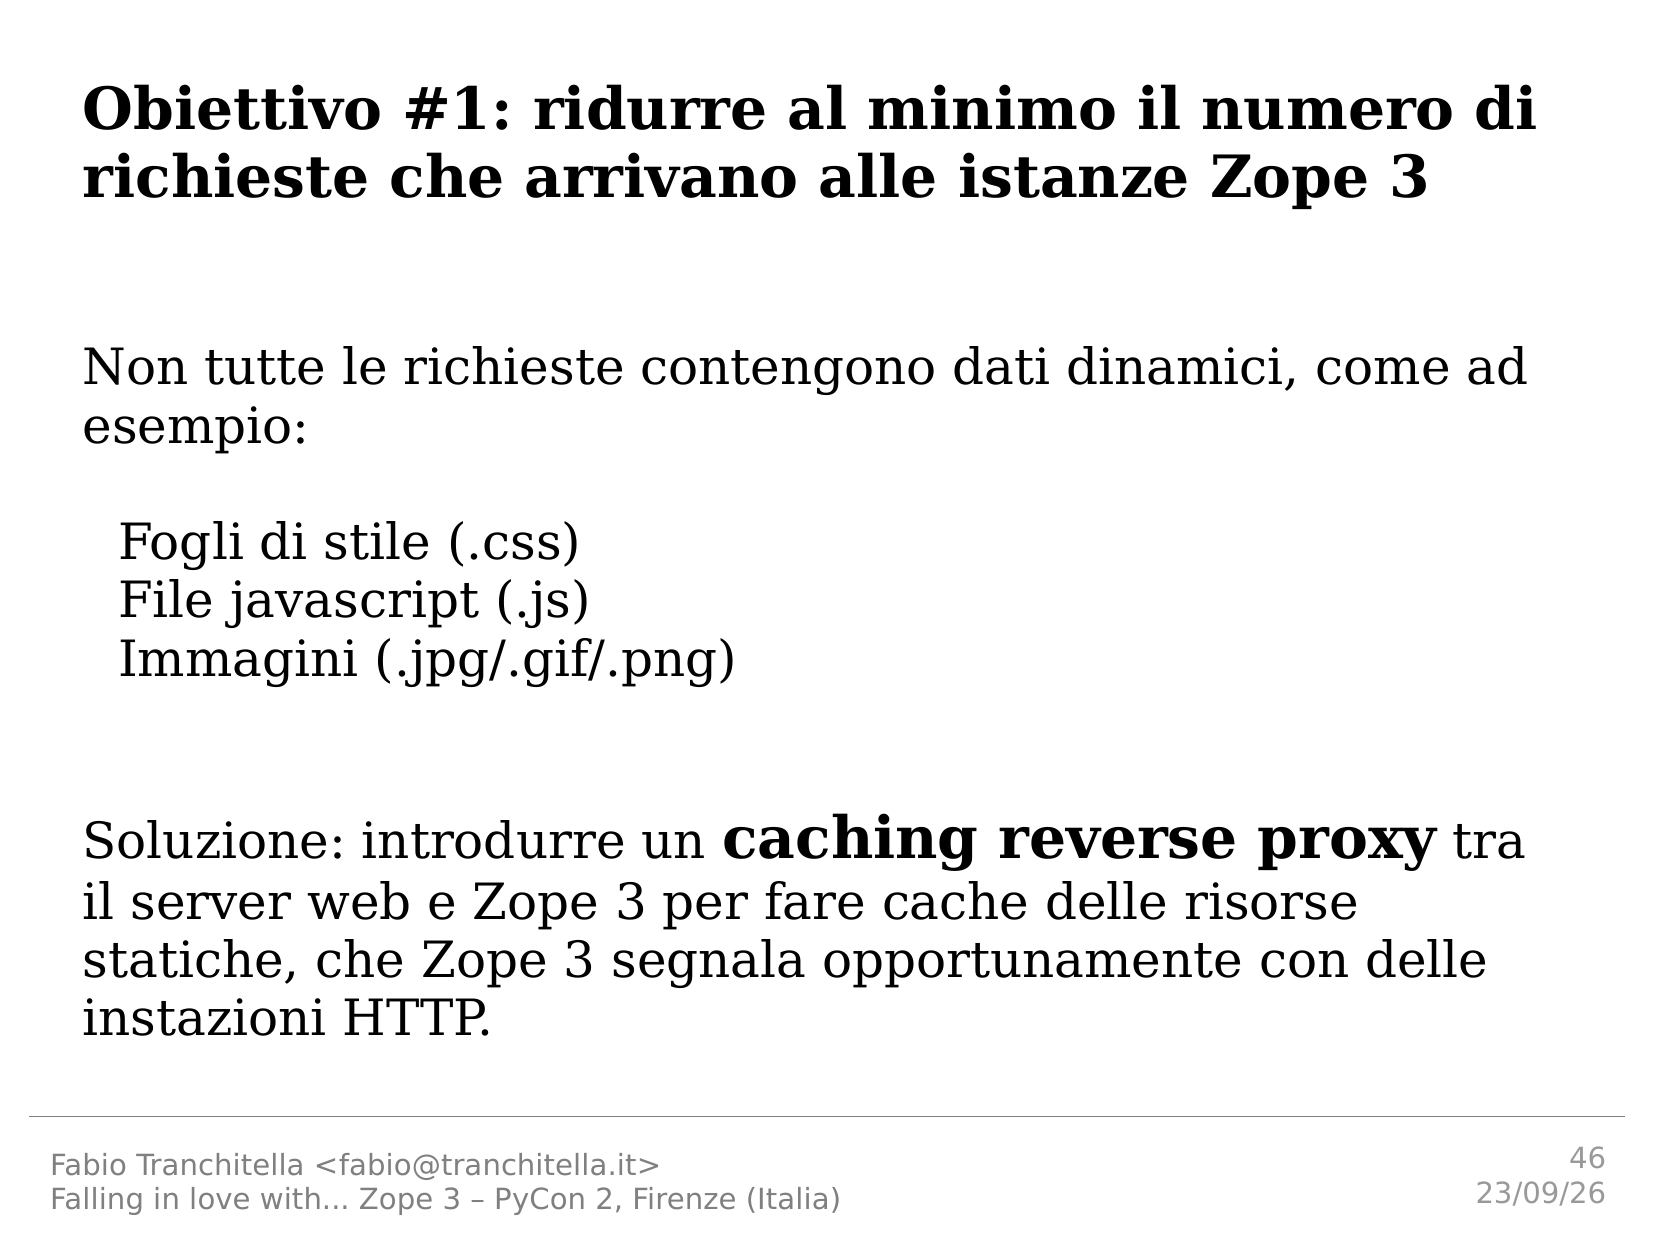

# Obiettivo #1: ridurre al minimo il numero di richieste che arrivano alle istanze Zope 3
Non tutte le richieste contengono dati dinamici, come ad esempio:
Fogli di stile (.css)
File javascript (.js)
Immagini (.jpg/.gif/.png)
Soluzione: introdurre un caching reverse proxy tra il server web e Zope 3 per fare cache delle risorse statiche, che Zope 3 segnala opportunamente con delle instazioni HTTP.
46